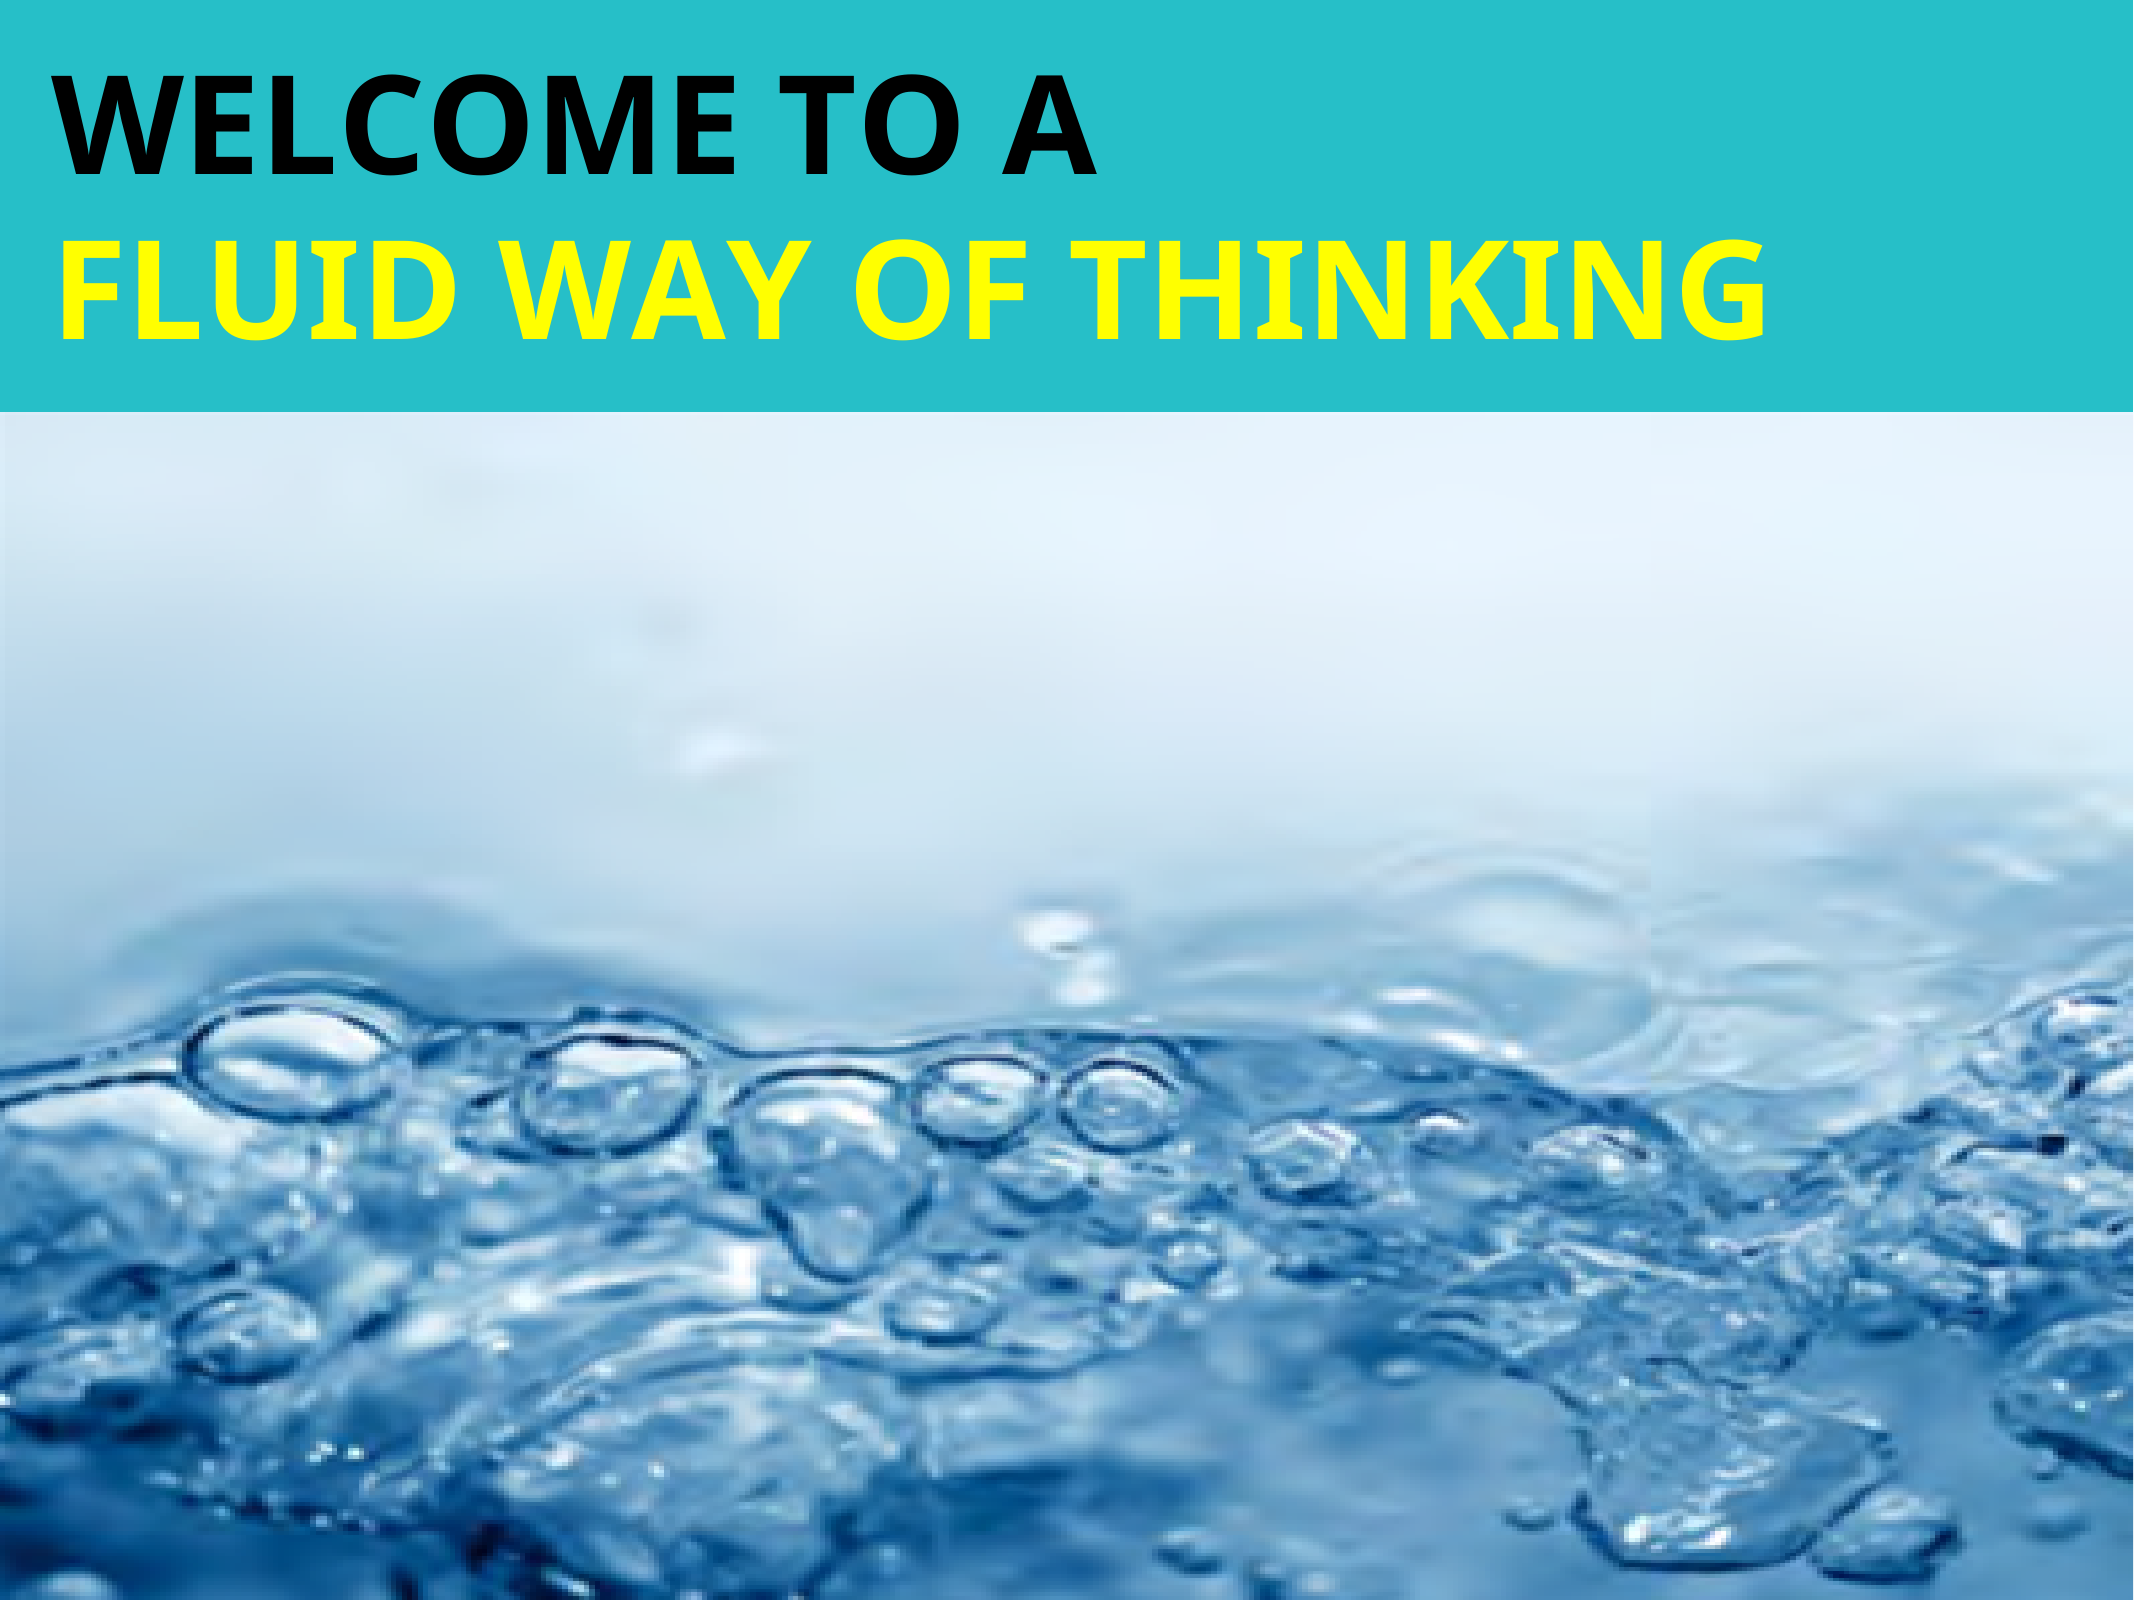

WELCOME TO A
FLUID WAY OF THINKING